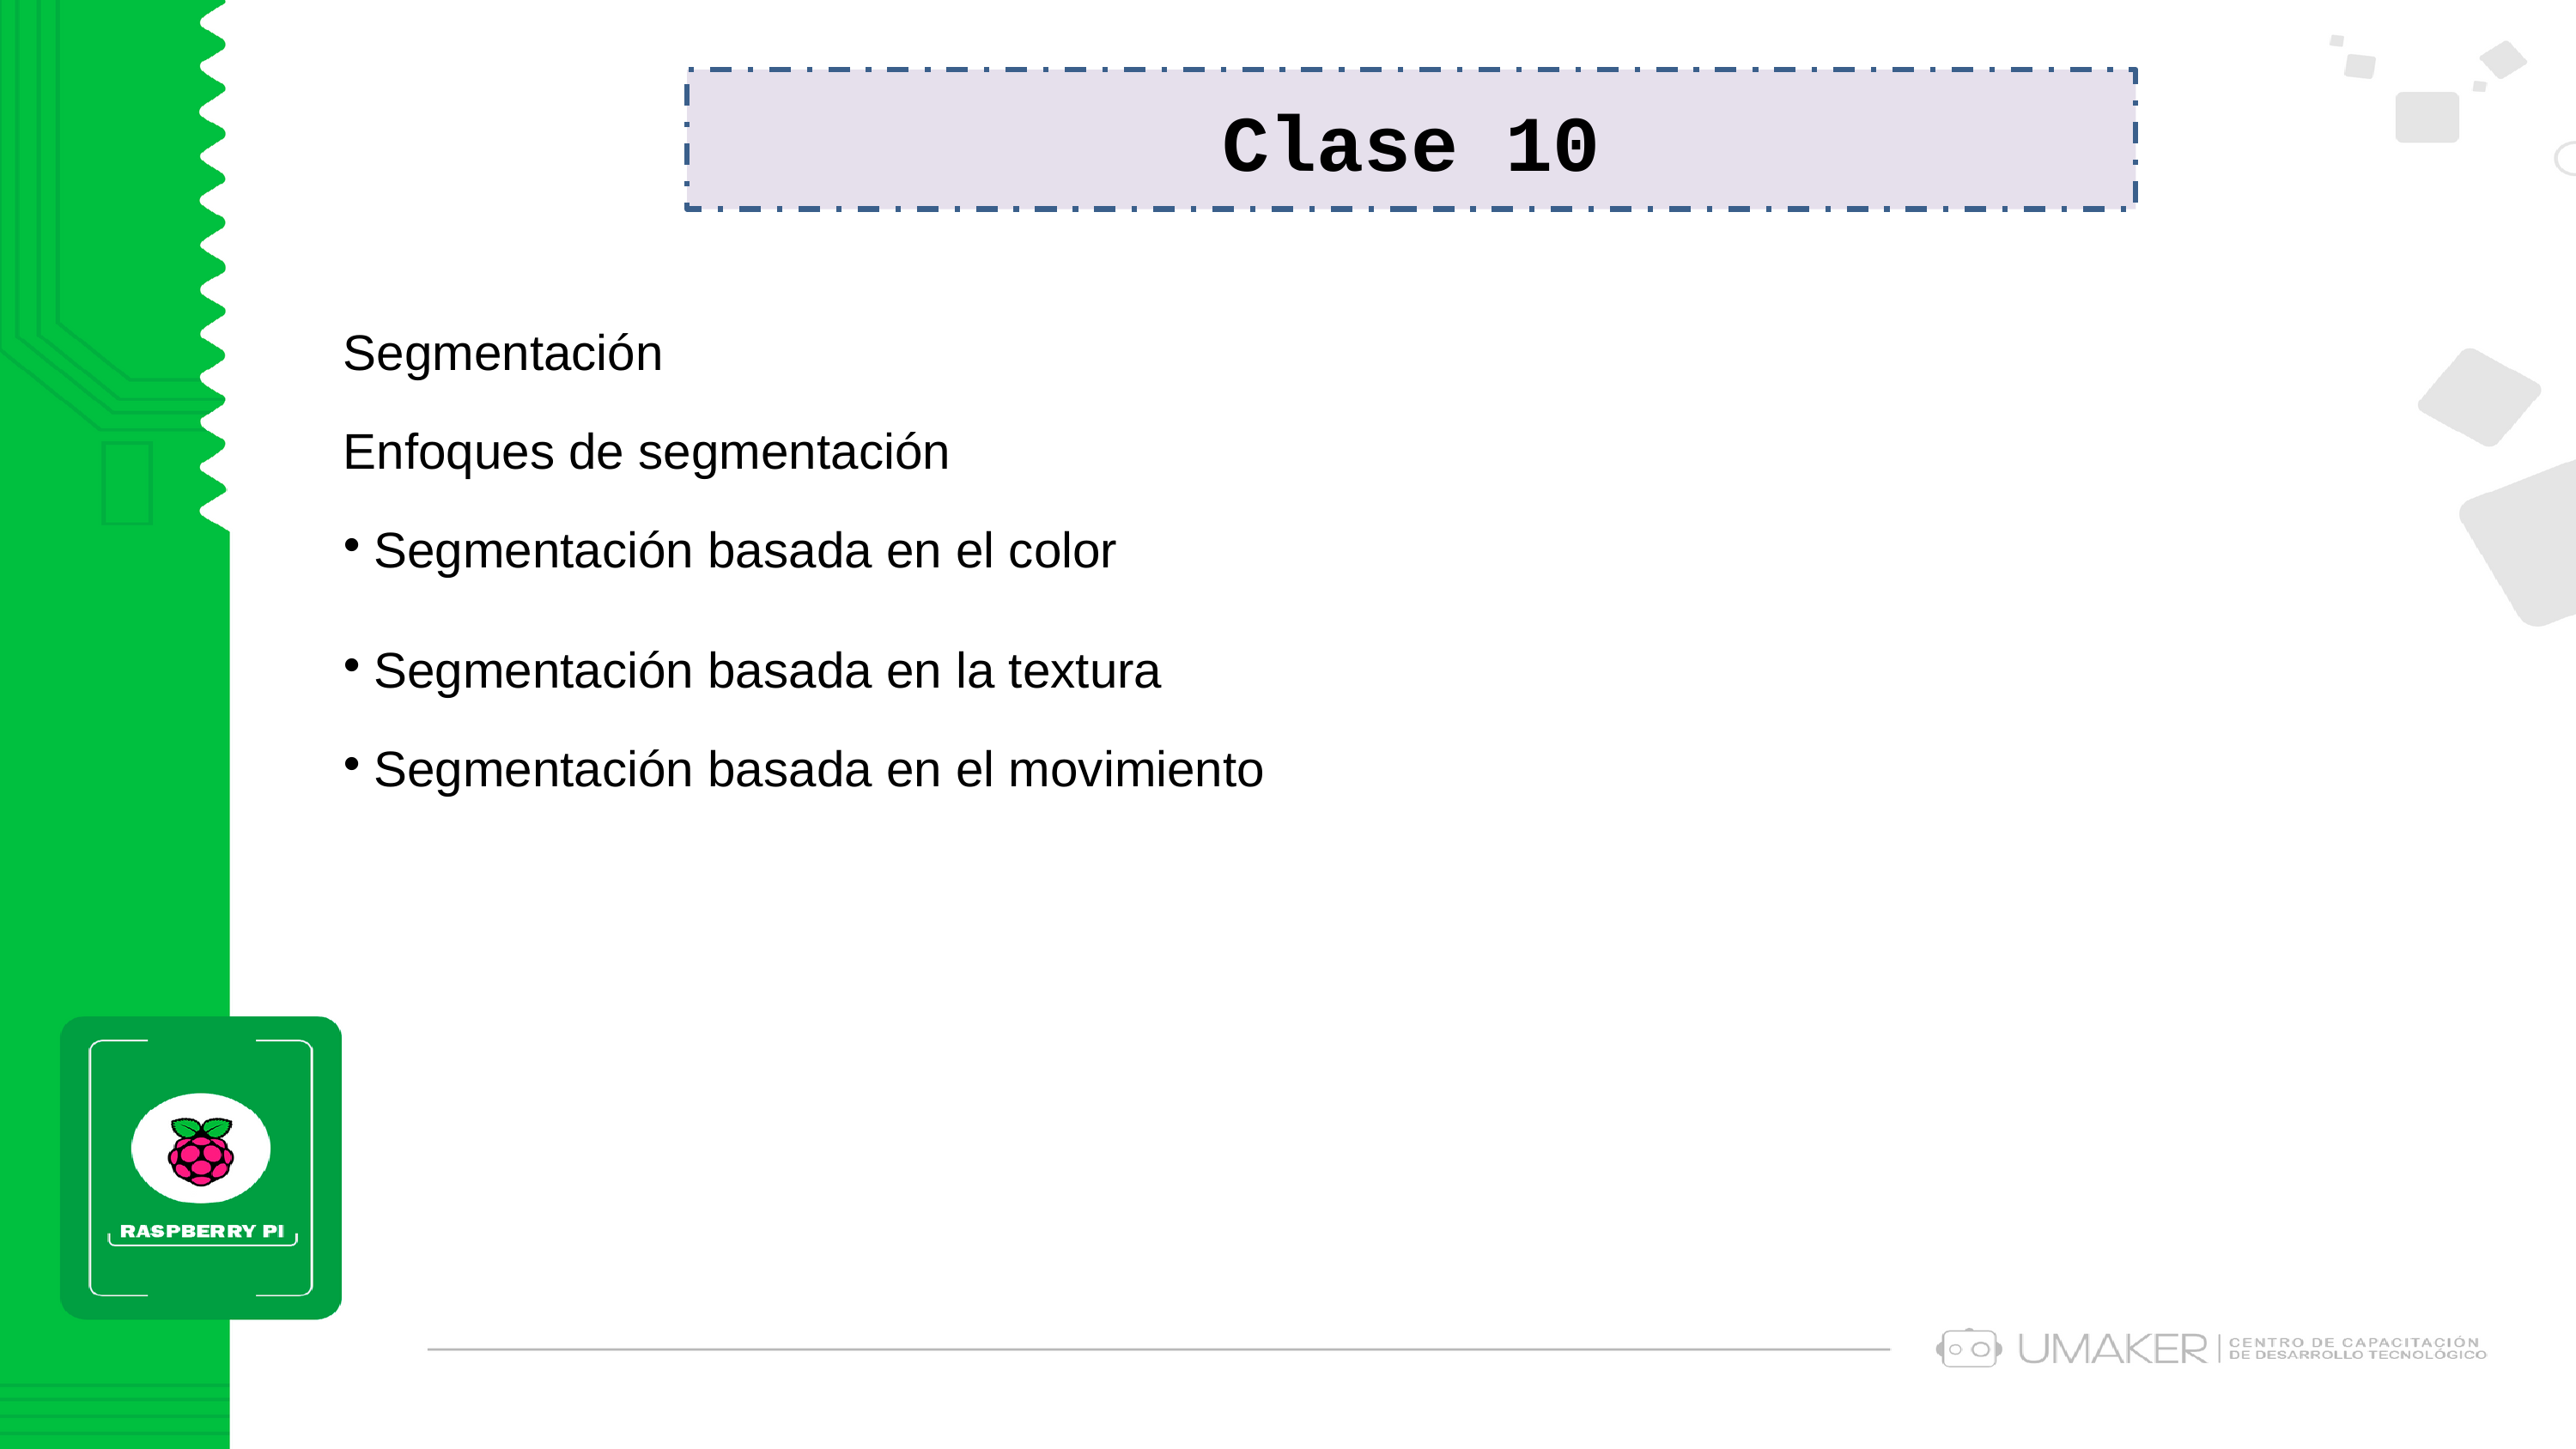

Clase 10
Segmentación
Enfoques de segmentación
Segmentación basada en el color
Segmentación basada en la textura
Segmentación basada en el movimiento